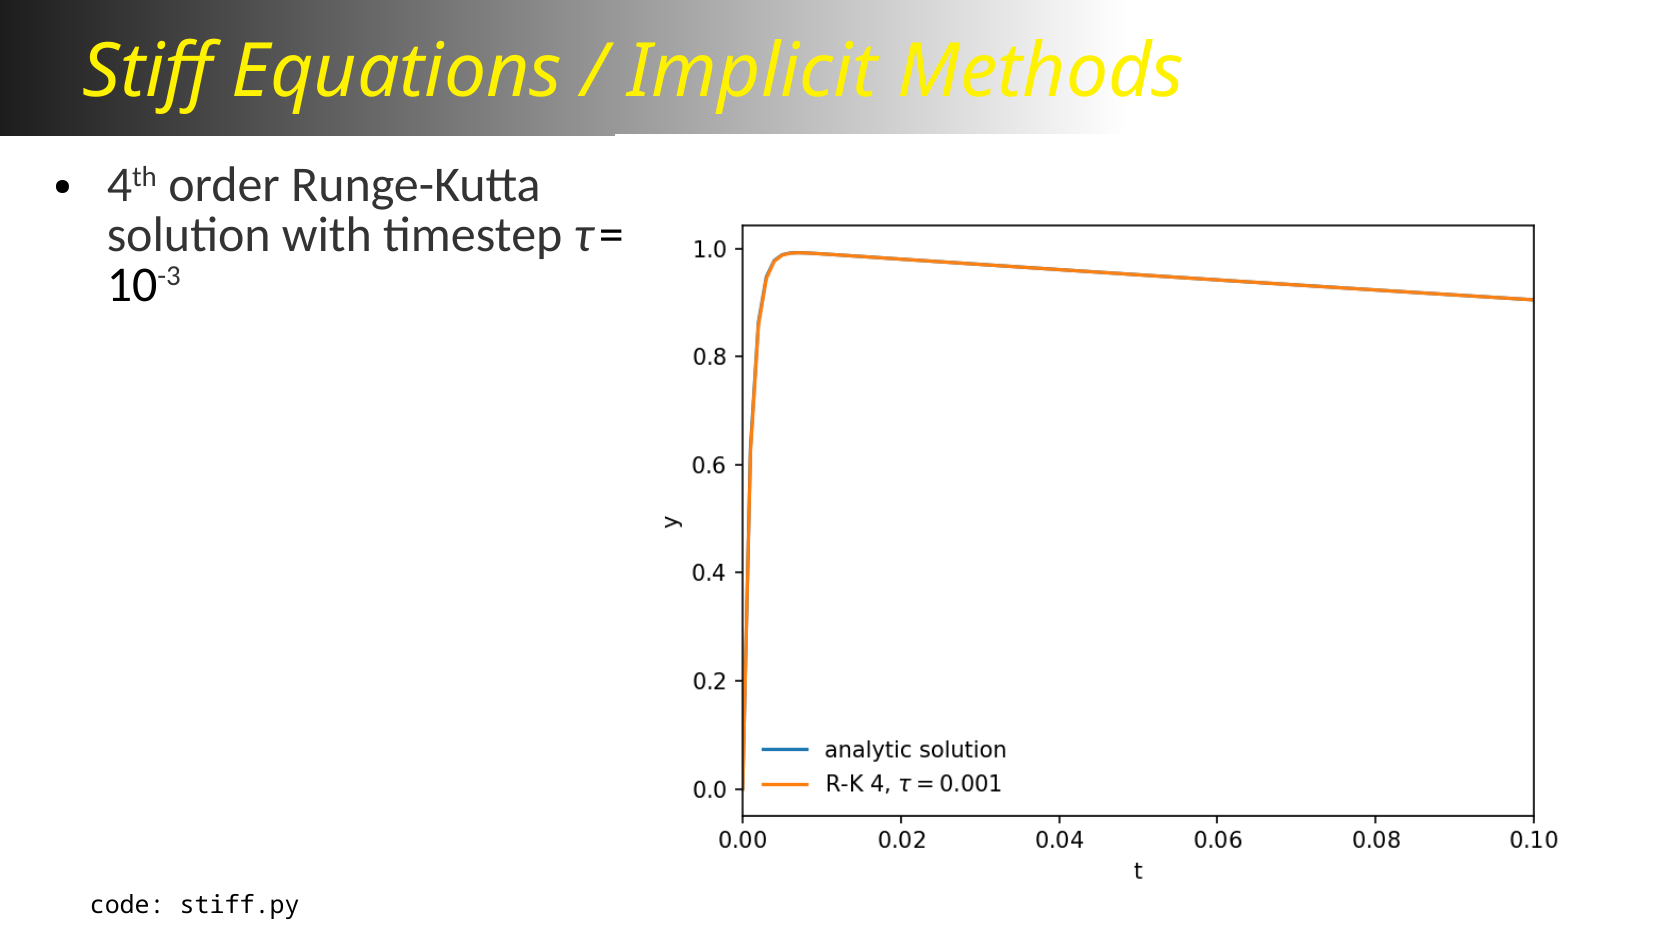

# Stiff Equations / Implicit Methods
4th order Runge-Kutta solution with timestep τ = 10-3
code: stiff.py